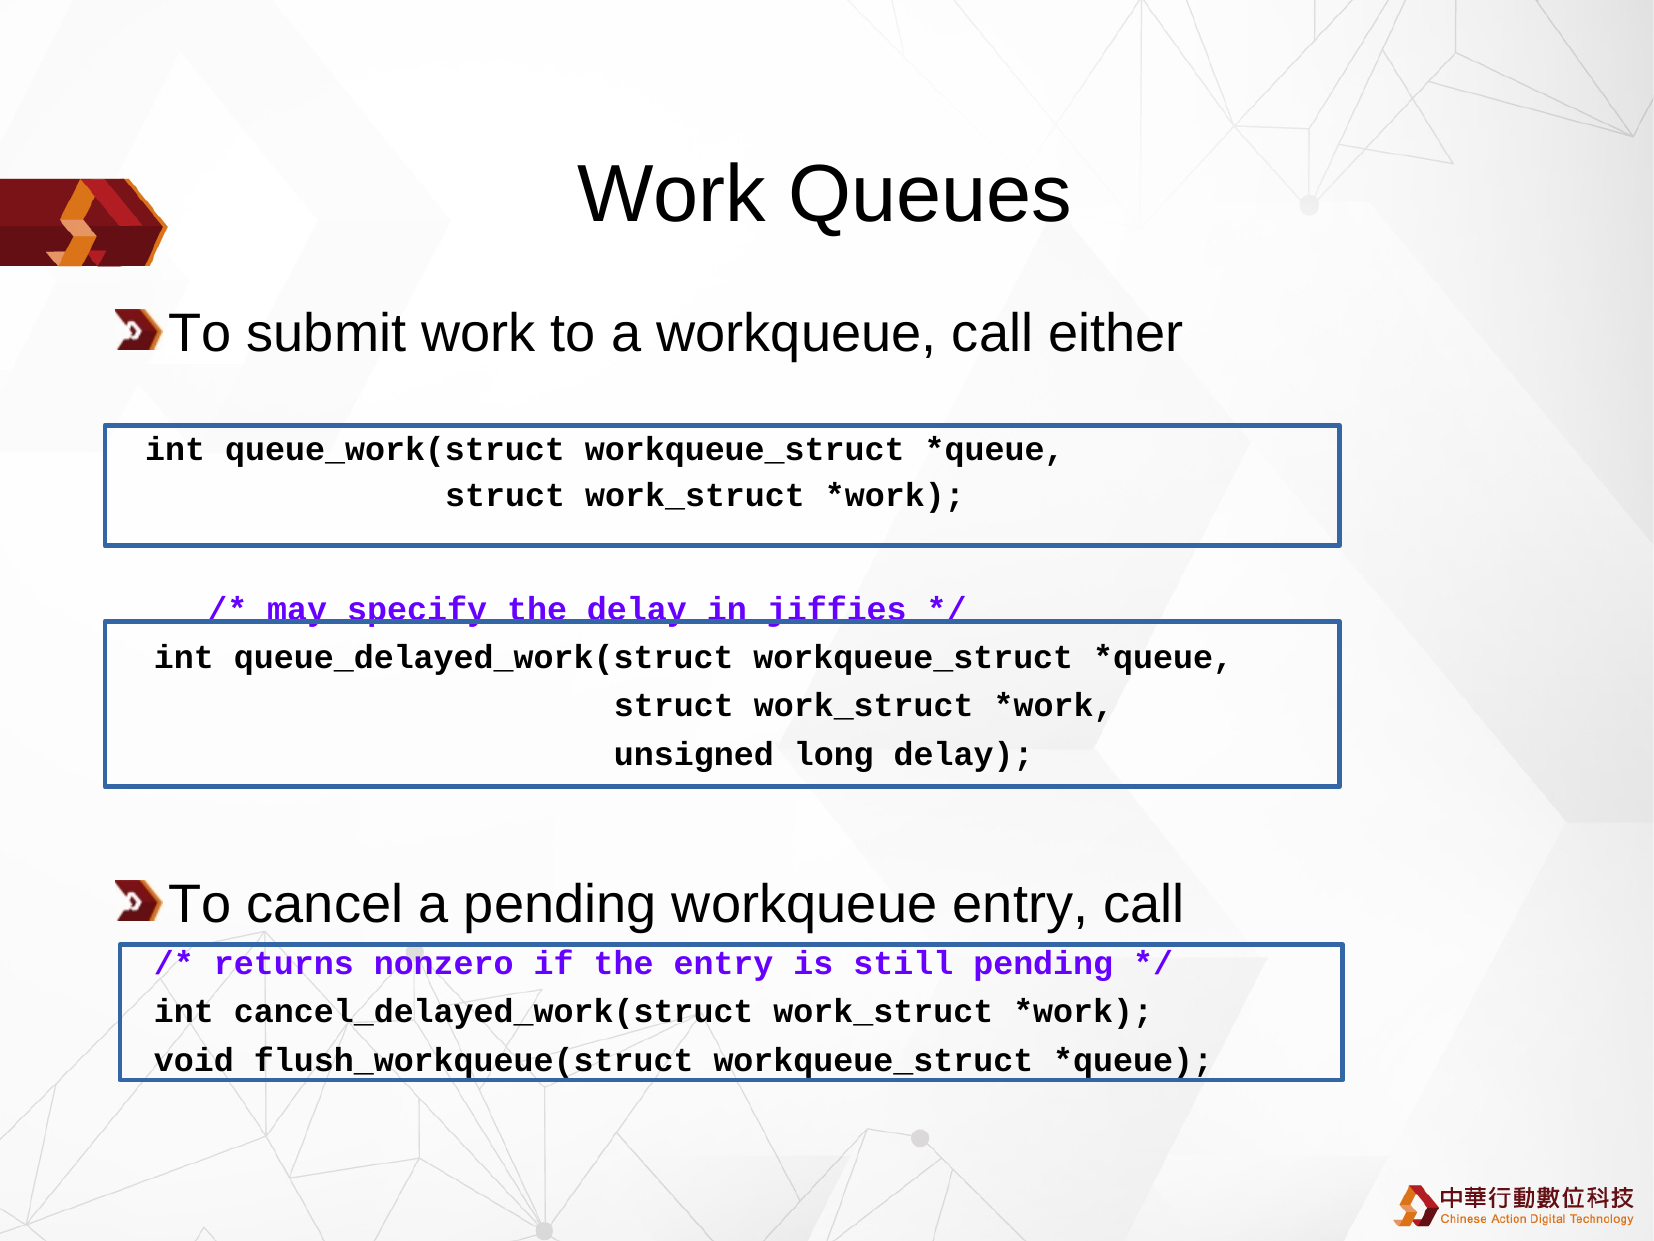

# Work Queues
To submit work to a workqueue, call either
/* may specify the delay in jiffies */
int queue_delayed_work(struct workqueue_struct *queue,
 struct work_struct *work,
 unsigned long delay);
To cancel a pending workqueue entry, call
/* returns nonzero if the entry is still pending */
int cancel_delayed_work(struct work_struct *work);
void flush_workqueue(struct workqueue_struct *queue);
int queue_work(struct workqueue_struct *queue,
 struct work_struct *work);